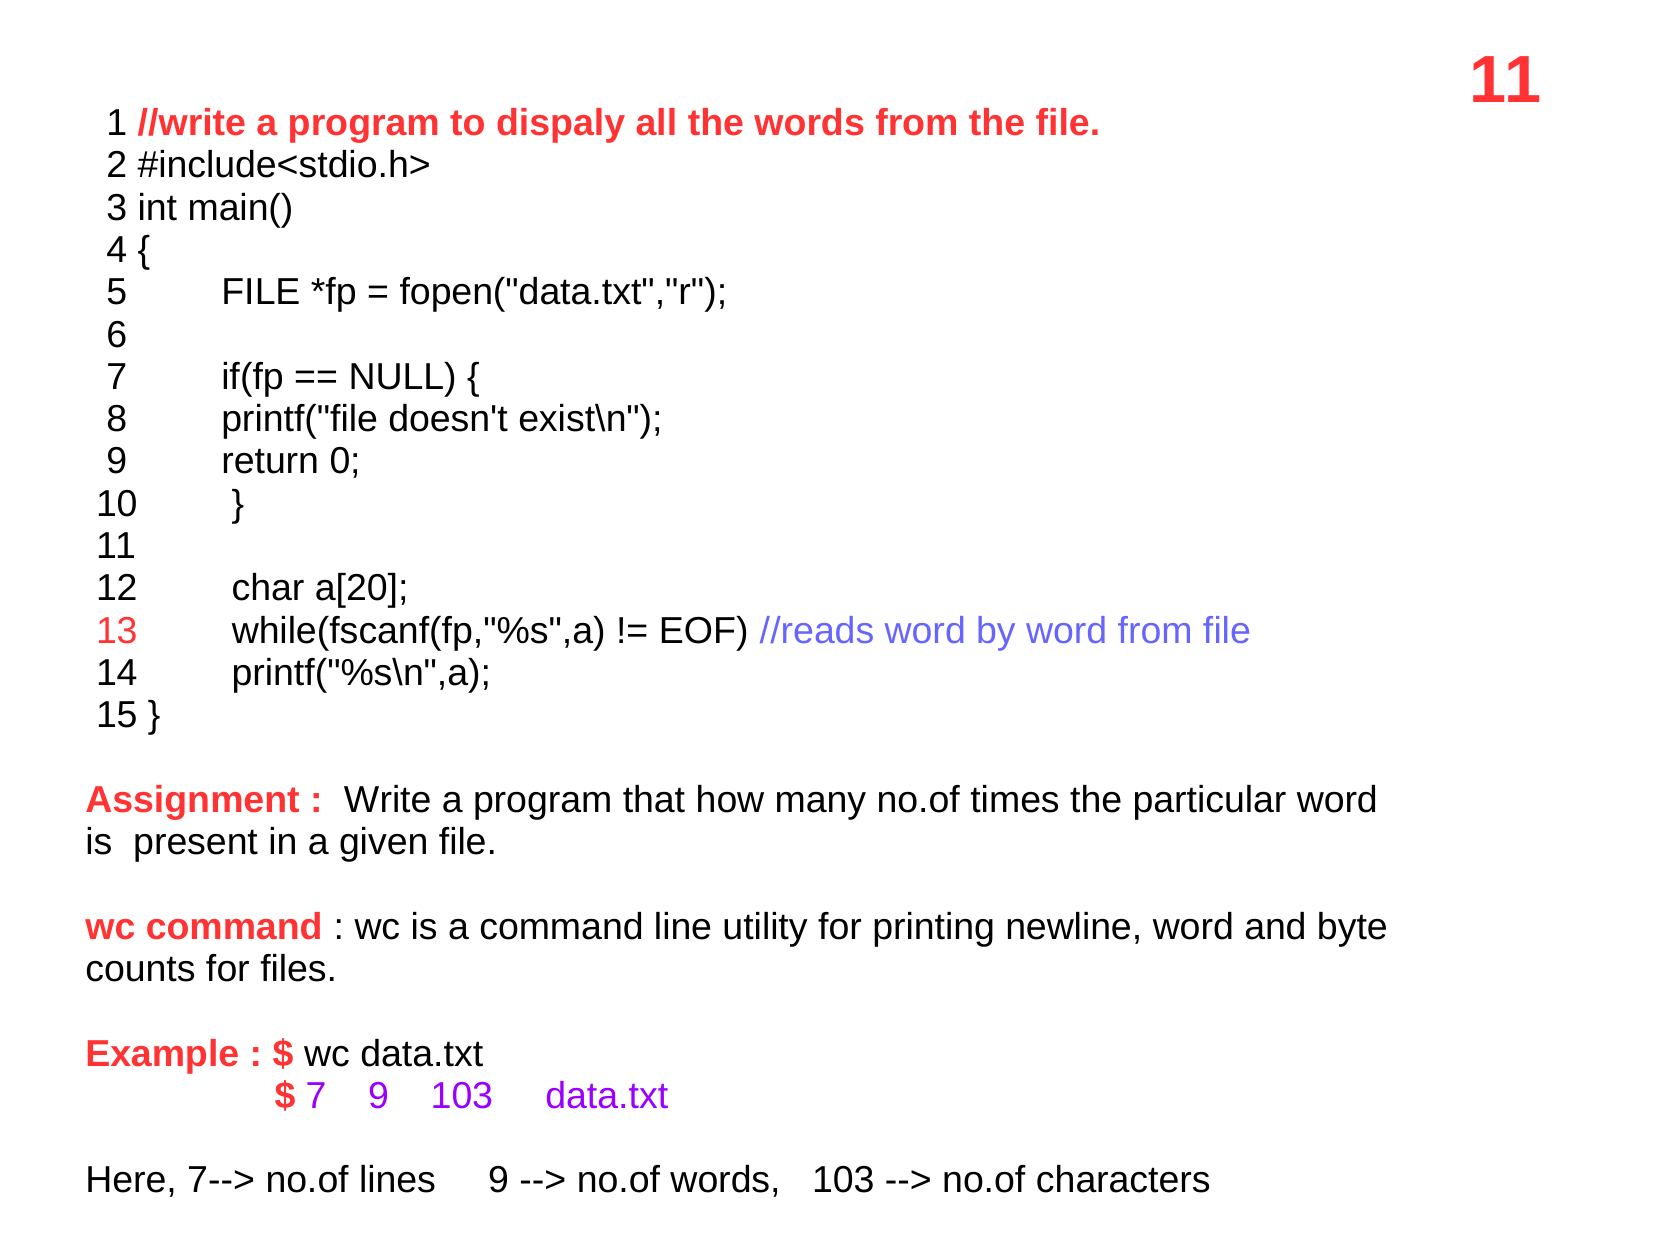

11
 1 //write a program to dispaly all the words from the file.
 2 #include<stdio.h>
 3 int main()
 4 {
 5 FILE *fp = fopen("data.txt","r");
 6
 7 if(fp == NULL) {
 8 printf("file doesn't exist\n");
 9 return 0;
 10 }
 11
 12 char a[20];
 13 while(fscanf(fp,"%s",a) != EOF) //reads word by word from file
 14 printf("%s\n",a);
 15 }
Assignment : Write a program that how many no.of times the particular word is present in a given file.
wc command : wc is a command line utility for printing newline, word and byte counts for files.
Example : $ wc data.txt
 $ 7 9 103 data.txt
Here, 7--> no.of lines 9 --> no.of words, 103 --> no.of characters